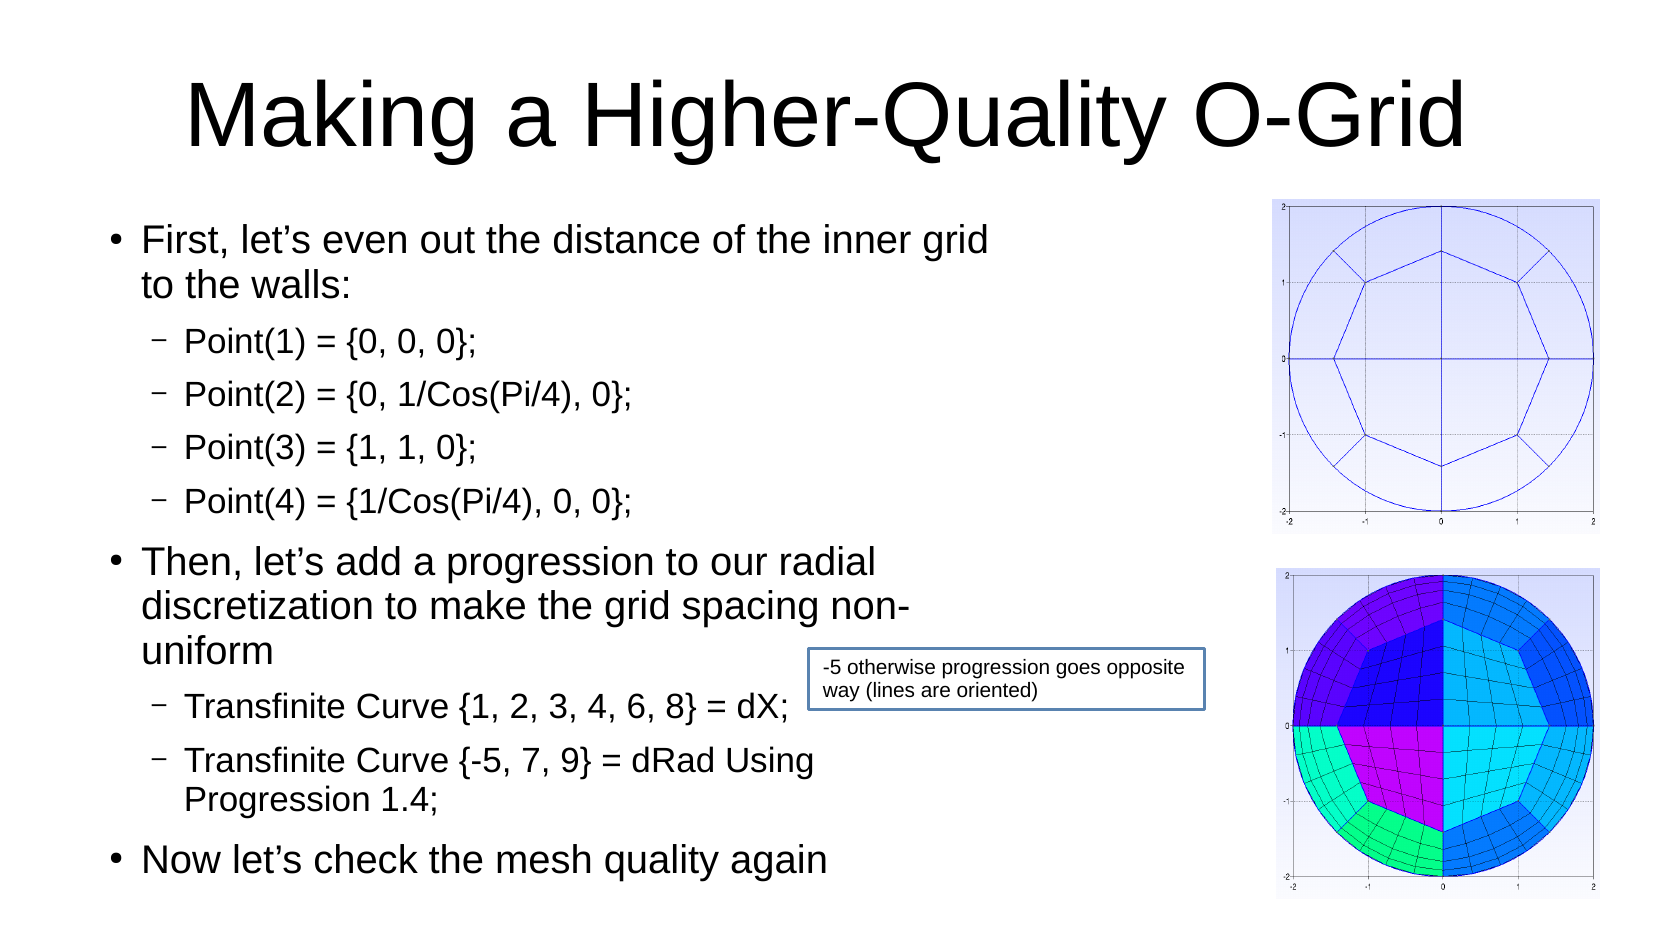

# Making a Higher-Quality O-Grid
First, let’s even out the distance of the inner grid to the walls:
Point(1) = {0, 0, 0};
Point(2) = {0, 1/Cos(Pi/4), 0};
Point(3) = {1, 1, 0};
Point(4) = {1/Cos(Pi/4), 0, 0};
Then, let’s add a progression to our radial discretization to make the grid spacing non-uniform
Transfinite Curve {1, 2, 3, 4, 6, 8} = dX;
Transfinite Curve {-5, 7, 9} = dRad Using Progression 1.4;
Now let’s check the mesh quality again
-5 otherwise progression goes opposite way (lines are oriented)